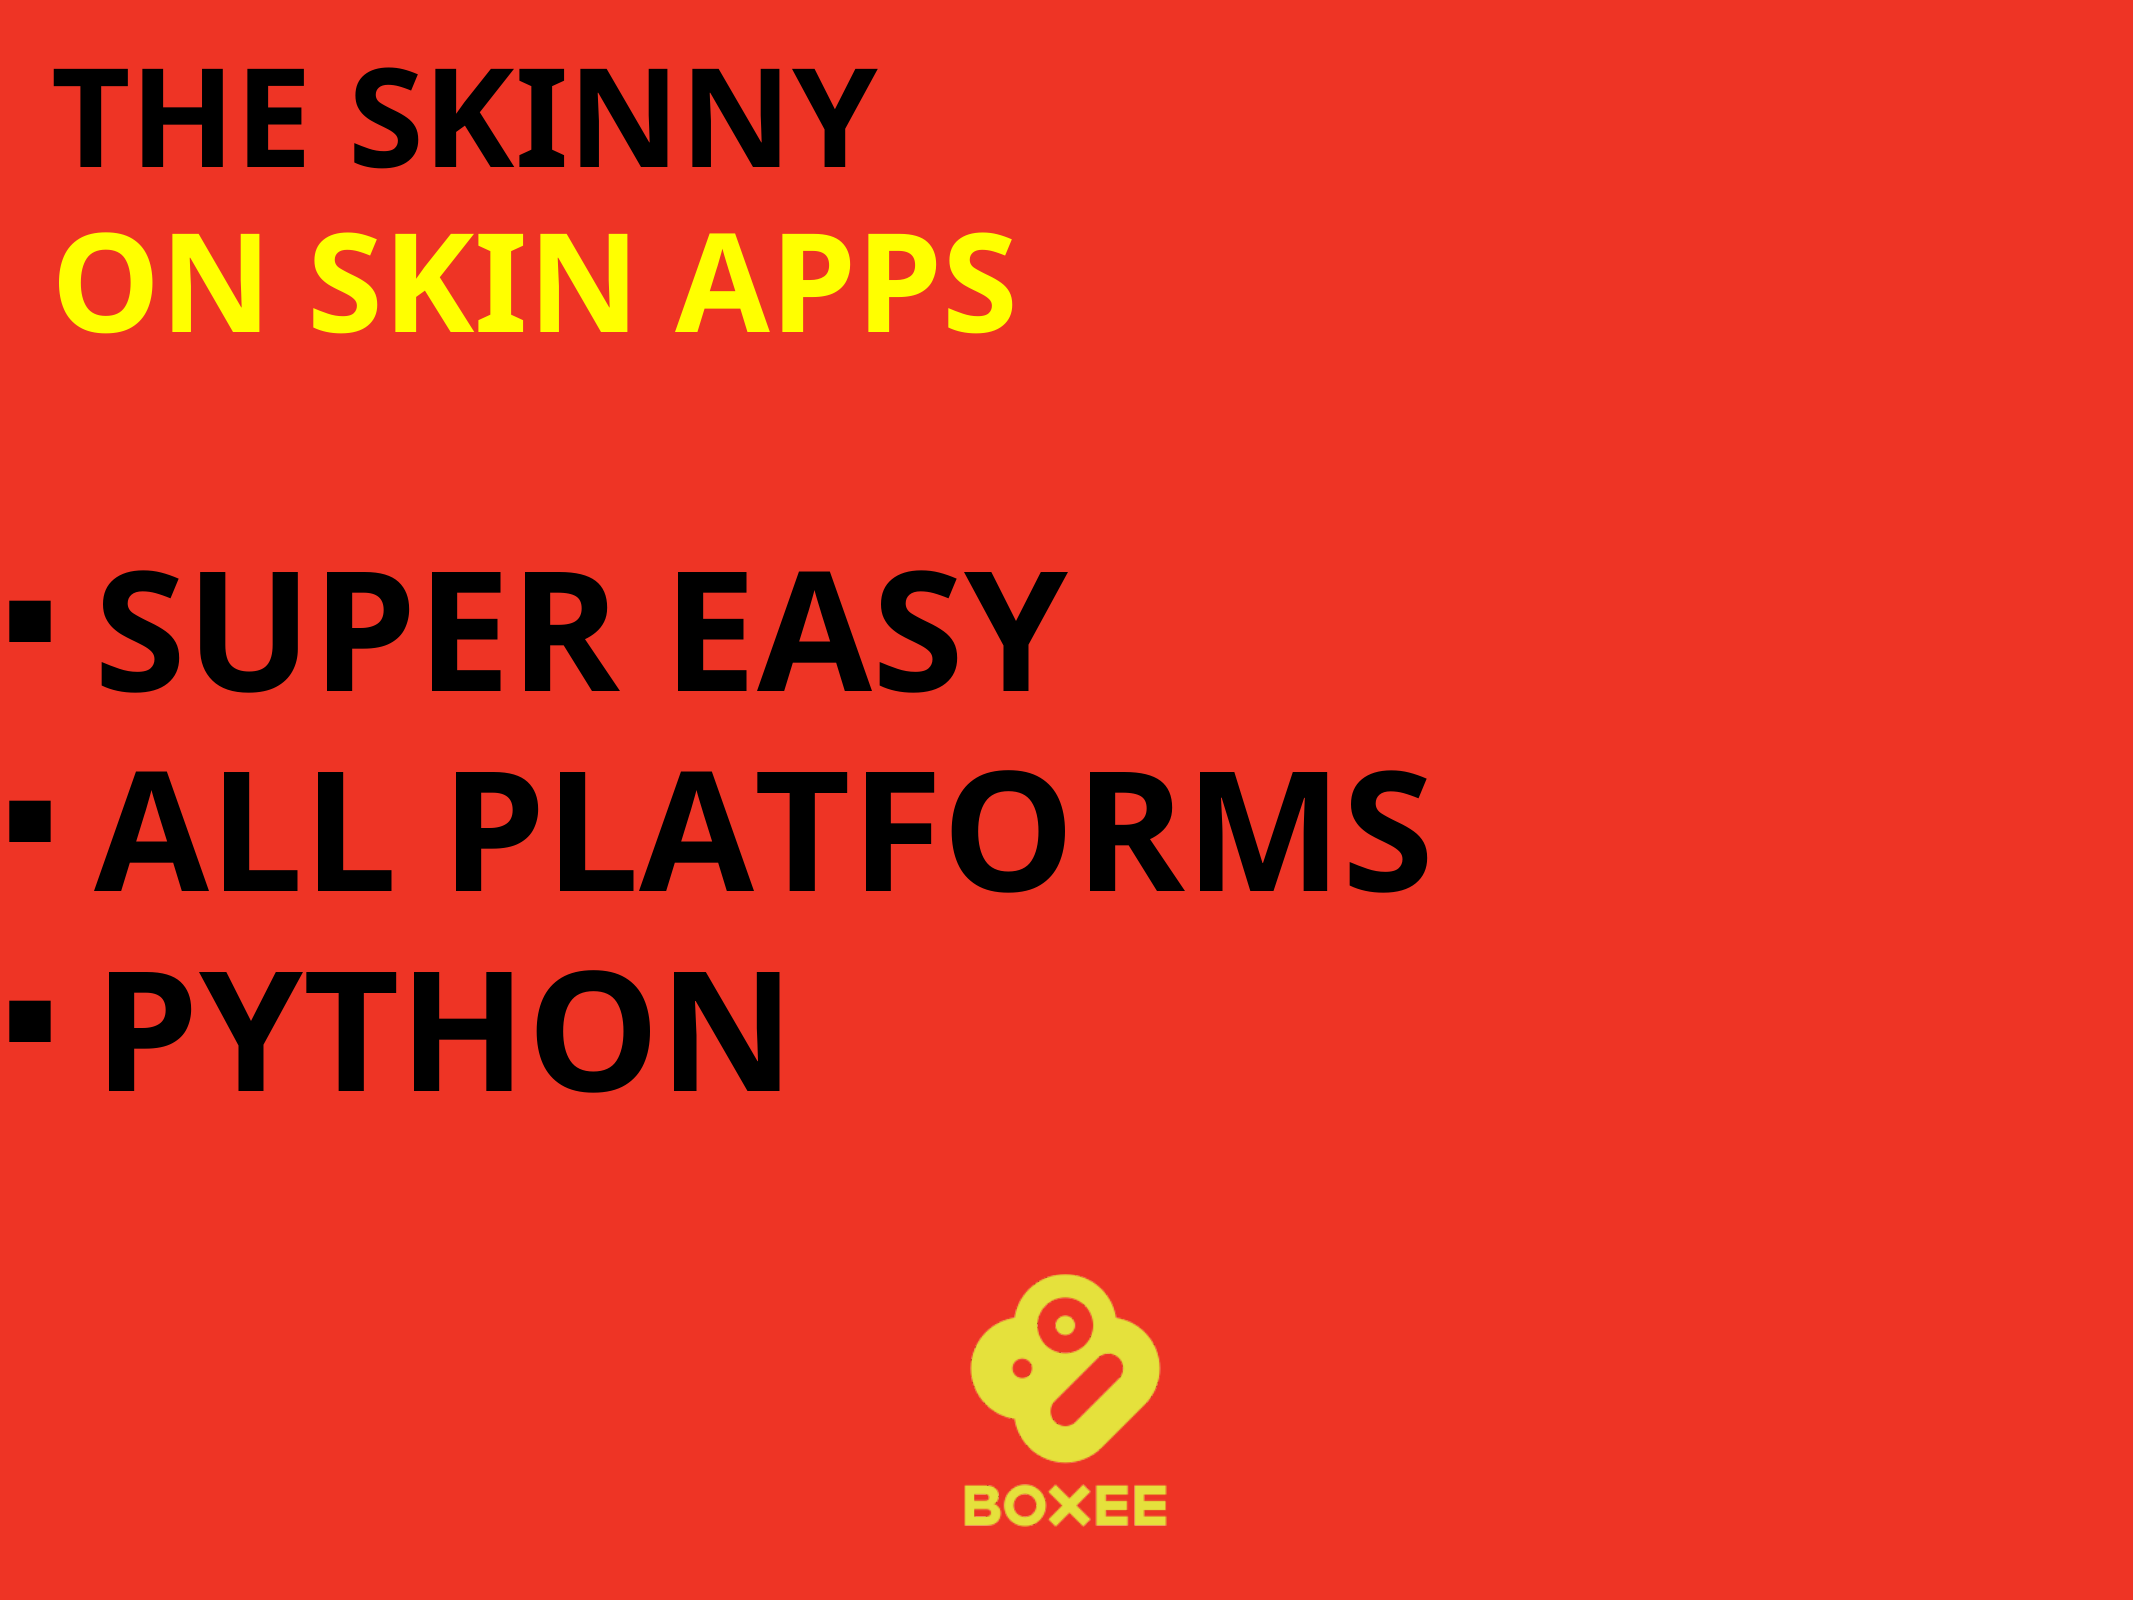

THE SKINNY
ON SKIN APPS
 SUPER EASY
 ALL PLATFORMS
 PYTHON